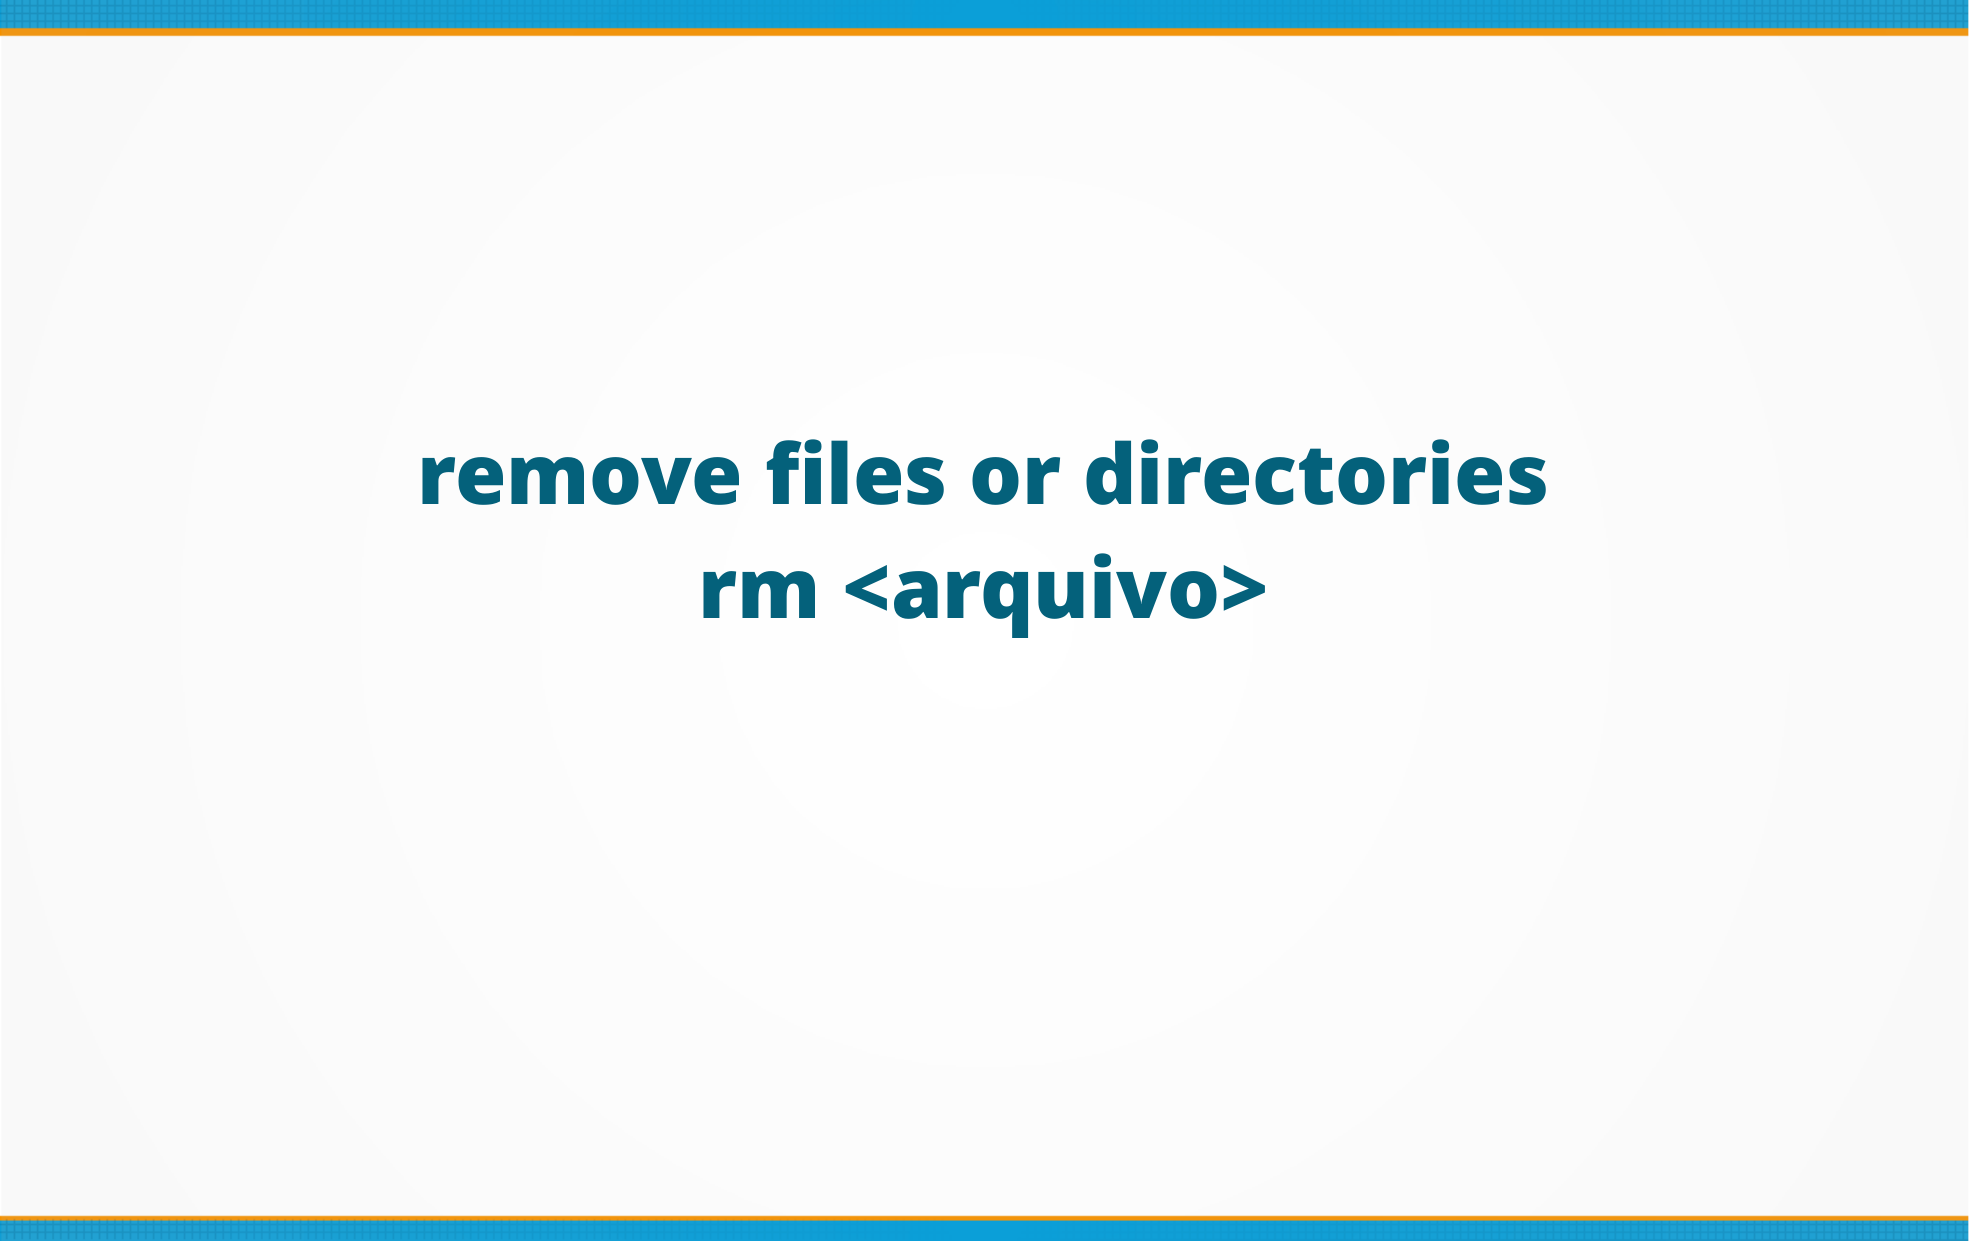

# remove files or directories
rm <arquivo>